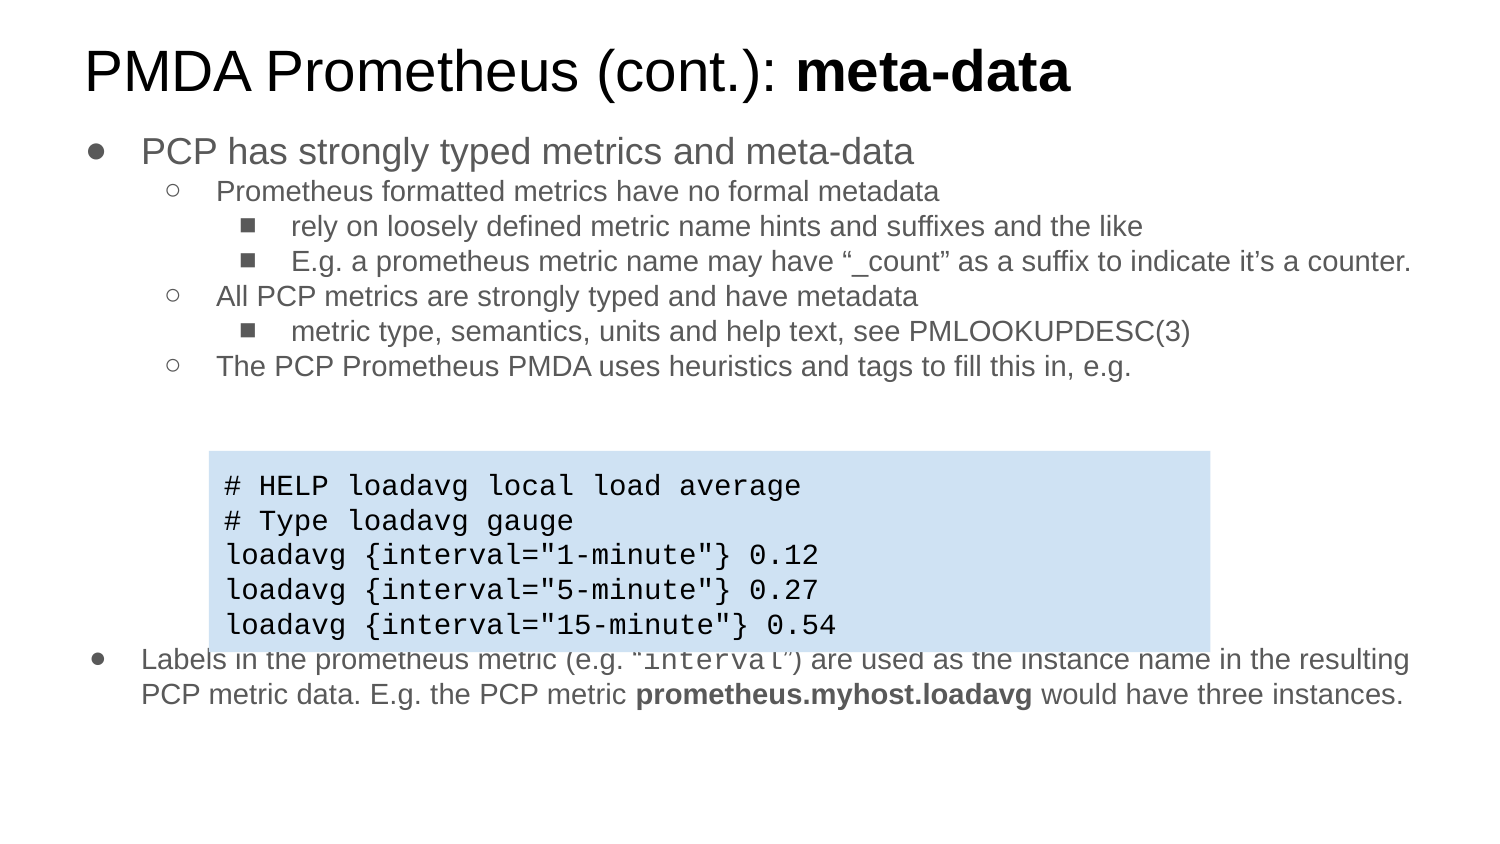

# PMDA Prometheus (cont.): meta-data
PCP has strongly typed metrics and meta-data
Prometheus formatted metrics have no formal metadata
rely on loosely defined metric name hints and suffixes and the like
E.g. a prometheus metric name may have “_count” as a suffix to indicate it’s a counter.
All PCP metrics are strongly typed and have metadata
metric type, semantics, units and help text, see PMLOOKUPDESC(3)
The PCP Prometheus PMDA uses heuristics and tags to fill this in, e.g.
Labels in the prometheus metric (e.g. “interval”) are used as the instance name in the resulting PCP metric data. E.g. the PCP metric prometheus.myhost.loadavg would have three instances.
# HELP loadavg local load average # Type loadavg gauge loadavg {interval="1-minute"} 0.12 loadavg {interval="5-minute"} 0.27 loadavg {interval="15-minute"} 0.54